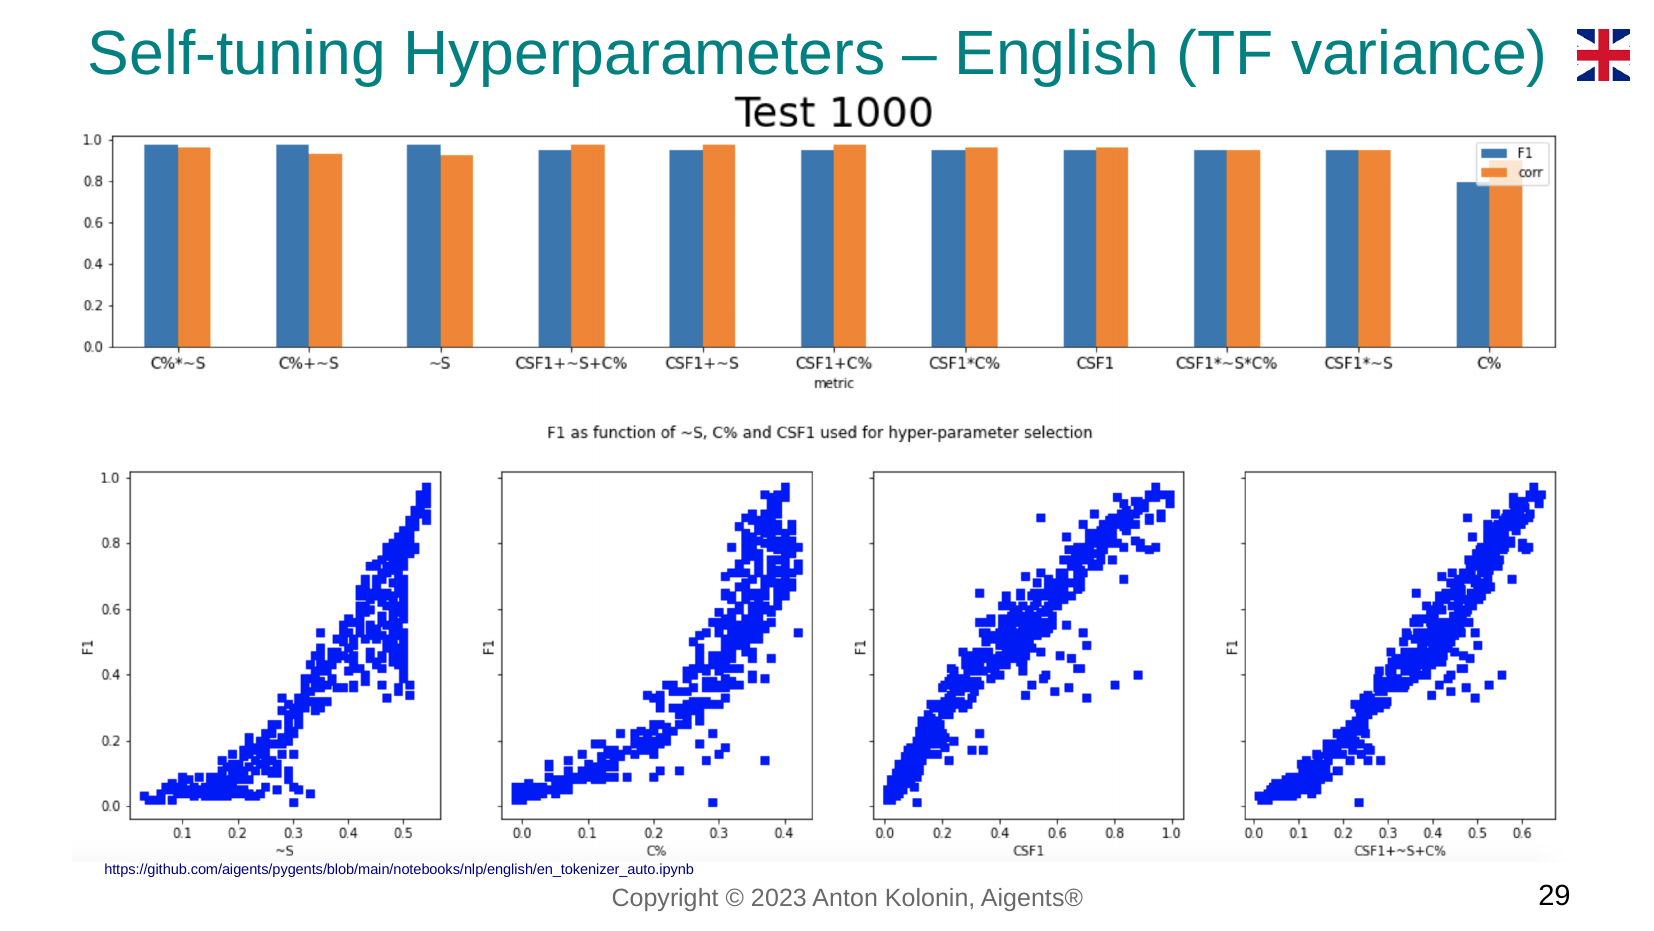

Self-tuning Hyperparameters – English (TF variance)
https://github.com/aigents/pygents/blob/main/notebooks/nlp/english/en_tokenizer_auto.ipynb
Copyright © 2023 Anton Kolonin, Aigents®
29